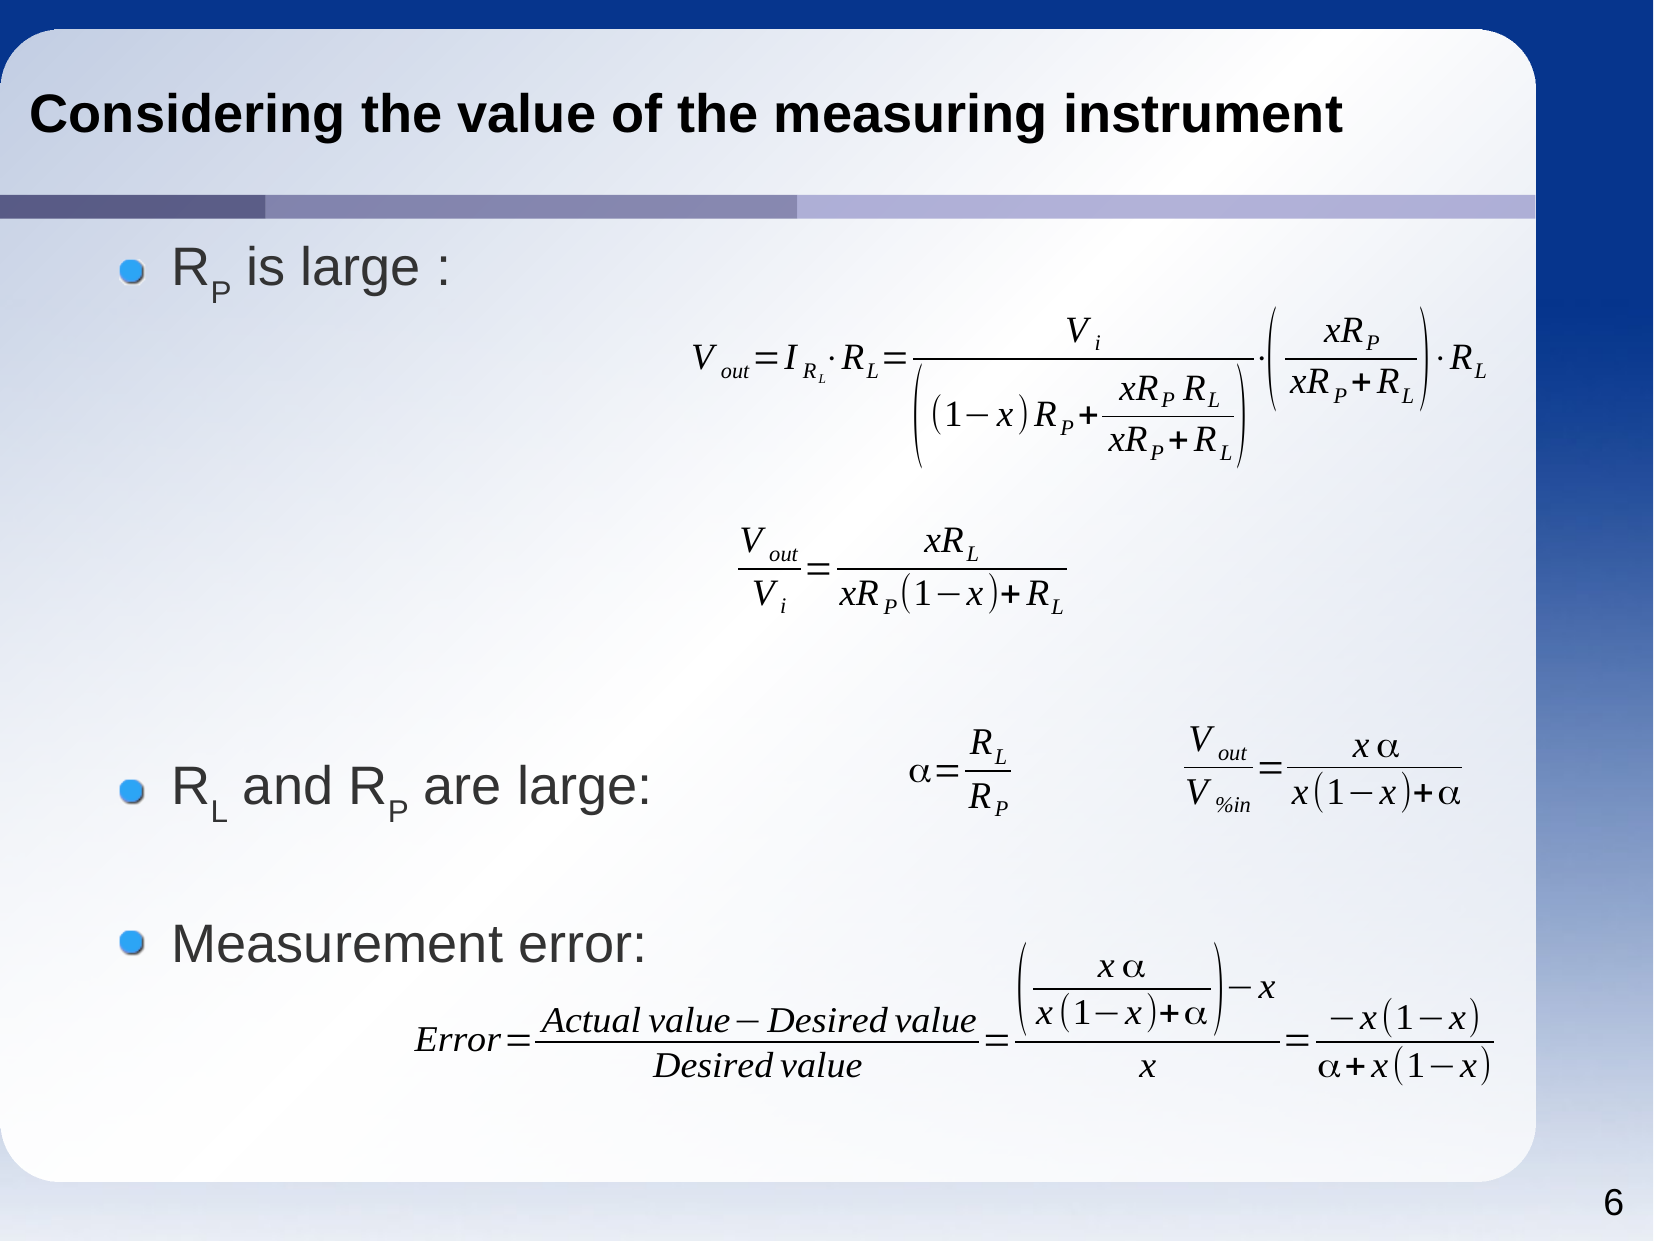

# Considering the value of the measuring instrument
RP is large :
RL and RP are large:
Measurement error:
6